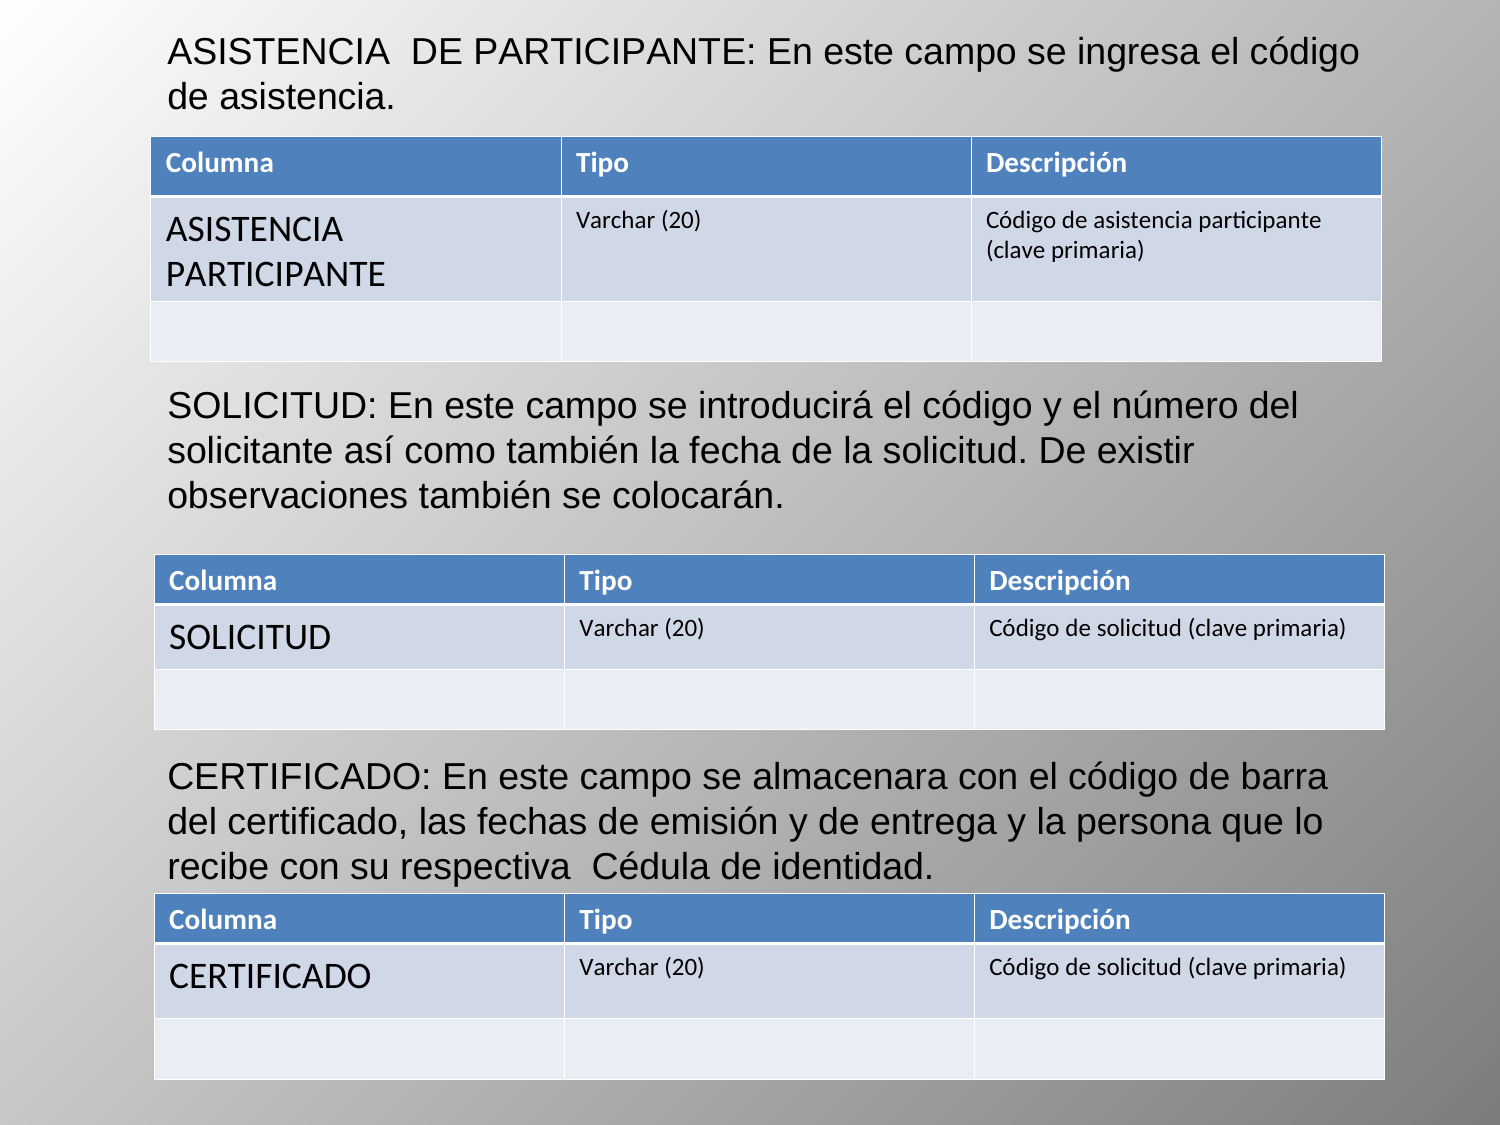

ASISTENCIA DE PARTICIPANTE: En este campo se ingresa el código de asistencia.
| Columna | Tipo | Descripción |
| --- | --- | --- |
| ASISTENCIA PARTICIPANTE | Varchar (20) | Código de asistencia participante (clave primaria) |
| | | |
SOLICITUD: En este campo se introducirá el código y el número del solicitante así como también la fecha de la solicitud. De existir observaciones también se colocarán.
| Columna | Tipo | Descripción |
| --- | --- | --- |
| SOLICITUD | Varchar (20) | Código de solicitud (clave primaria) |
| | | |
CERTIFICADO: En este campo se almacenara con el código de barra del certificado, las fechas de emisión y de entrega y la persona que lo recibe con su respectiva Cédula de identidad.
| Columna | Tipo | Descripción |
| --- | --- | --- |
| CERTIFICADO | Varchar (20) | Código de solicitud (clave primaria) |
| | | |